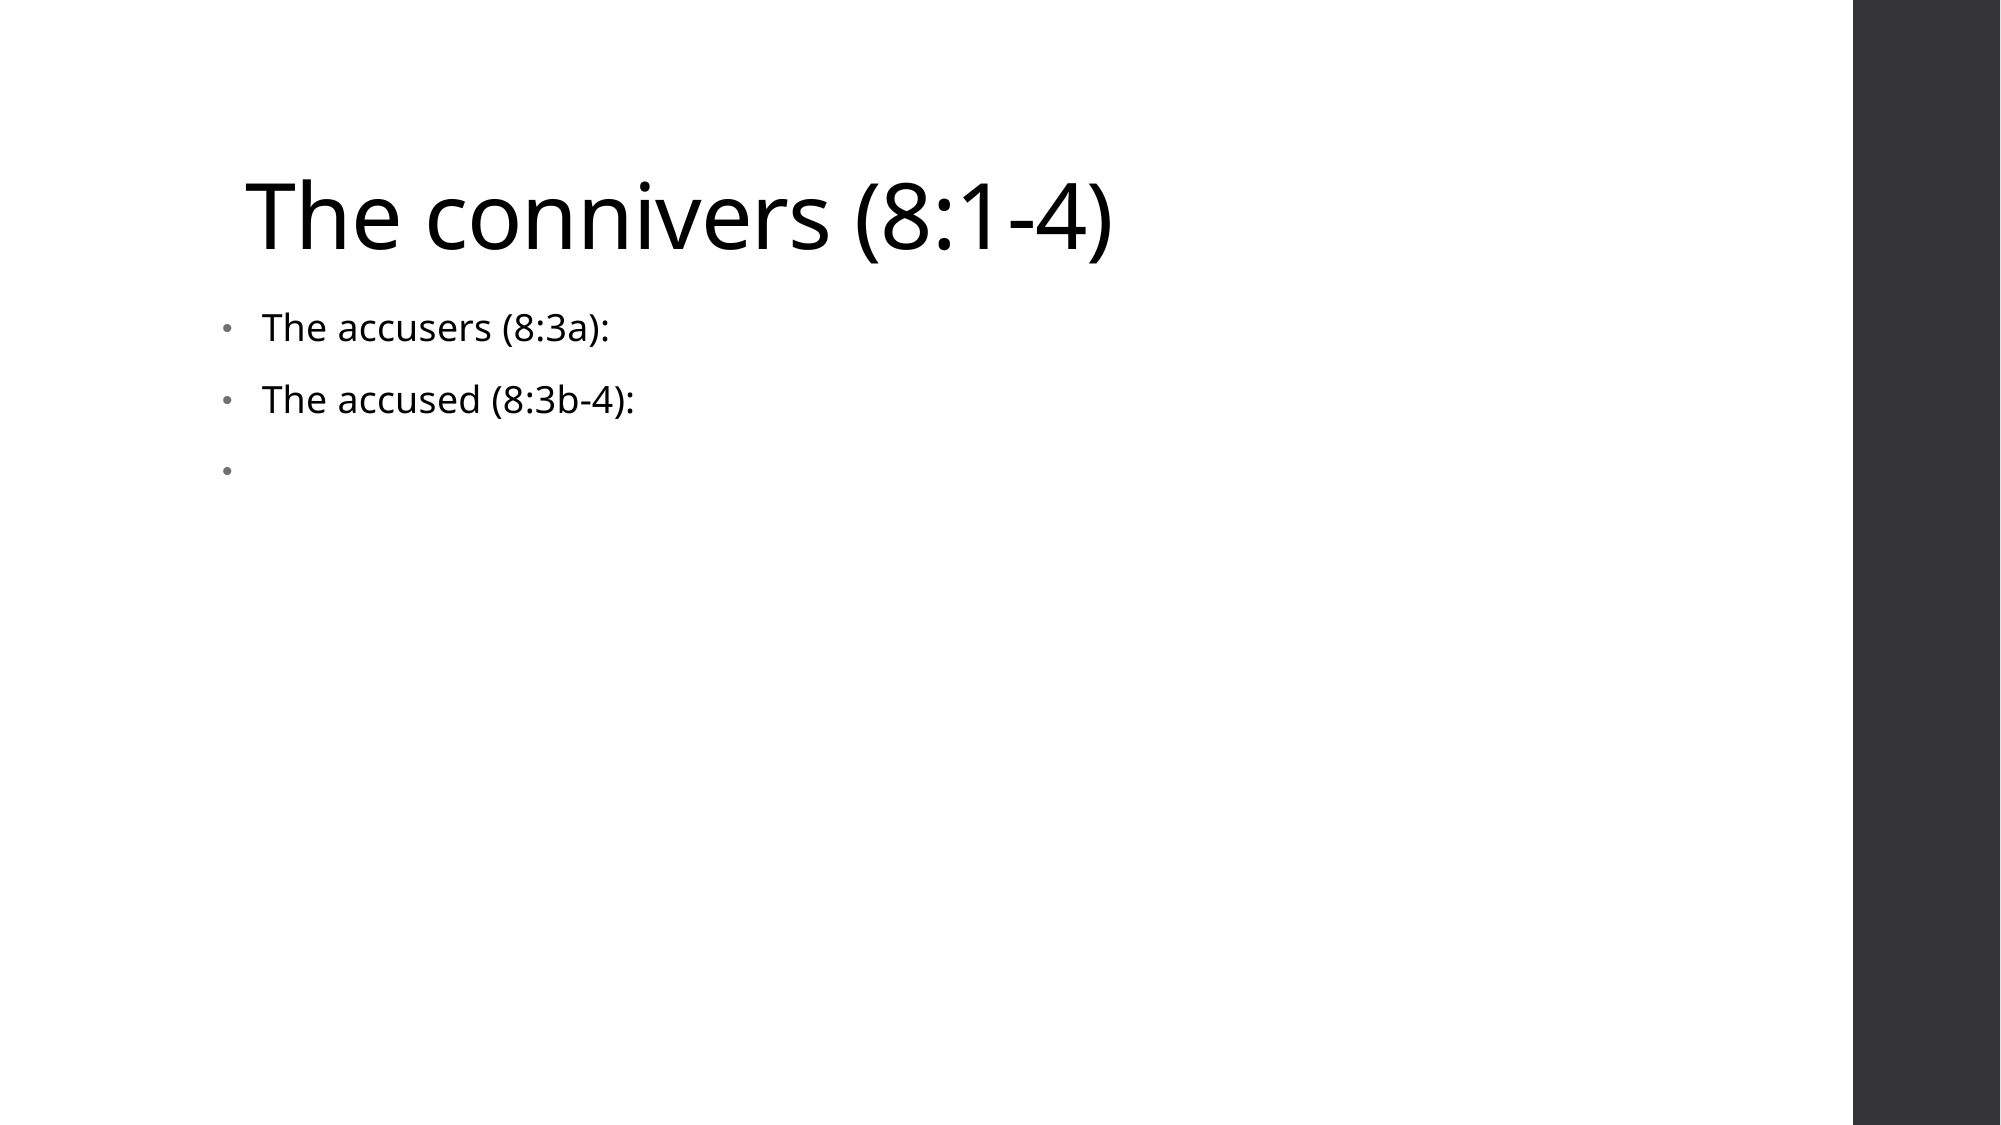

# The connivers (8:1-4)
 The accusers (8:3a):
 The accused (8:3b-4):